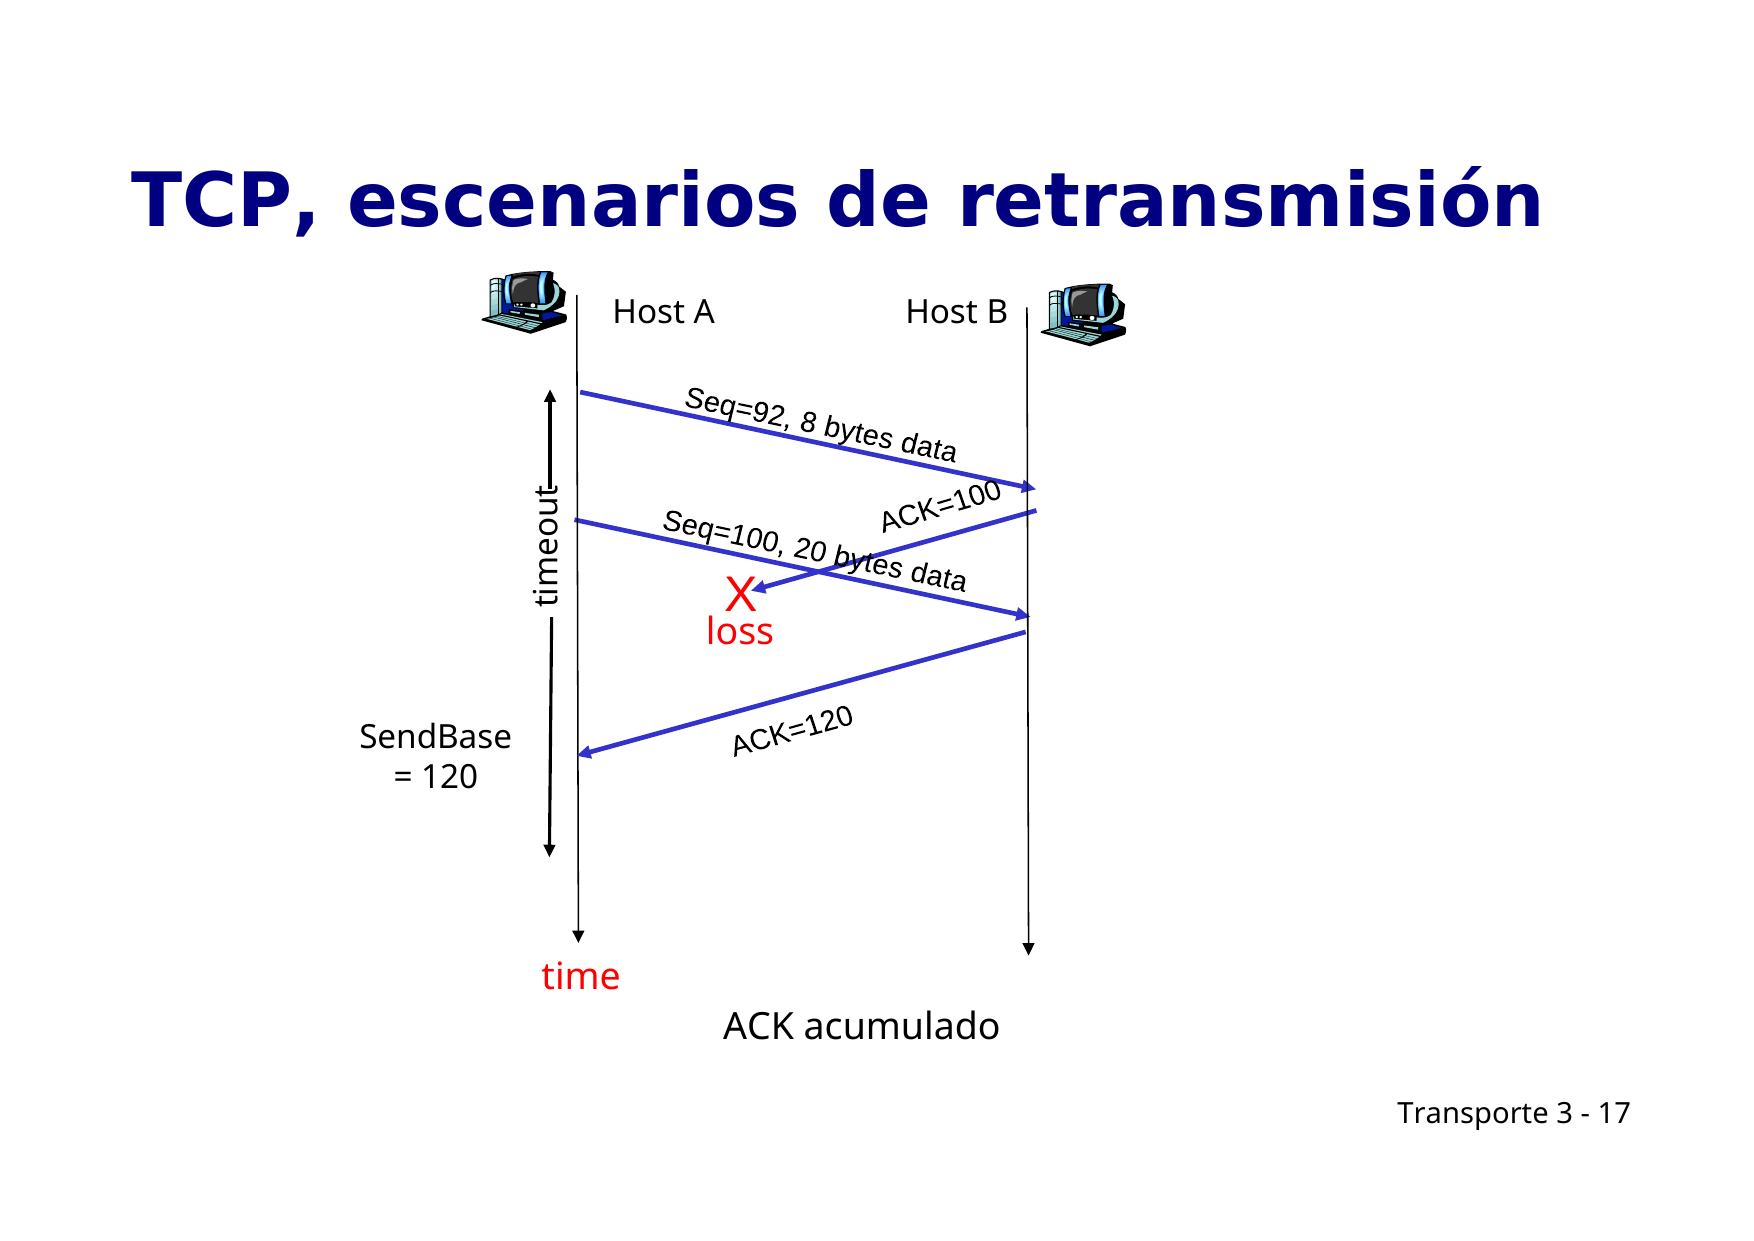

# TCP, escenarios de retransmisión
Host A
Host B
Seq=92, 8 bytes data
ACK=100
Seq=100, 20 bytes data
timeout
X
loss
ACK=120
time
ACK acumulado
SendBase
= 120